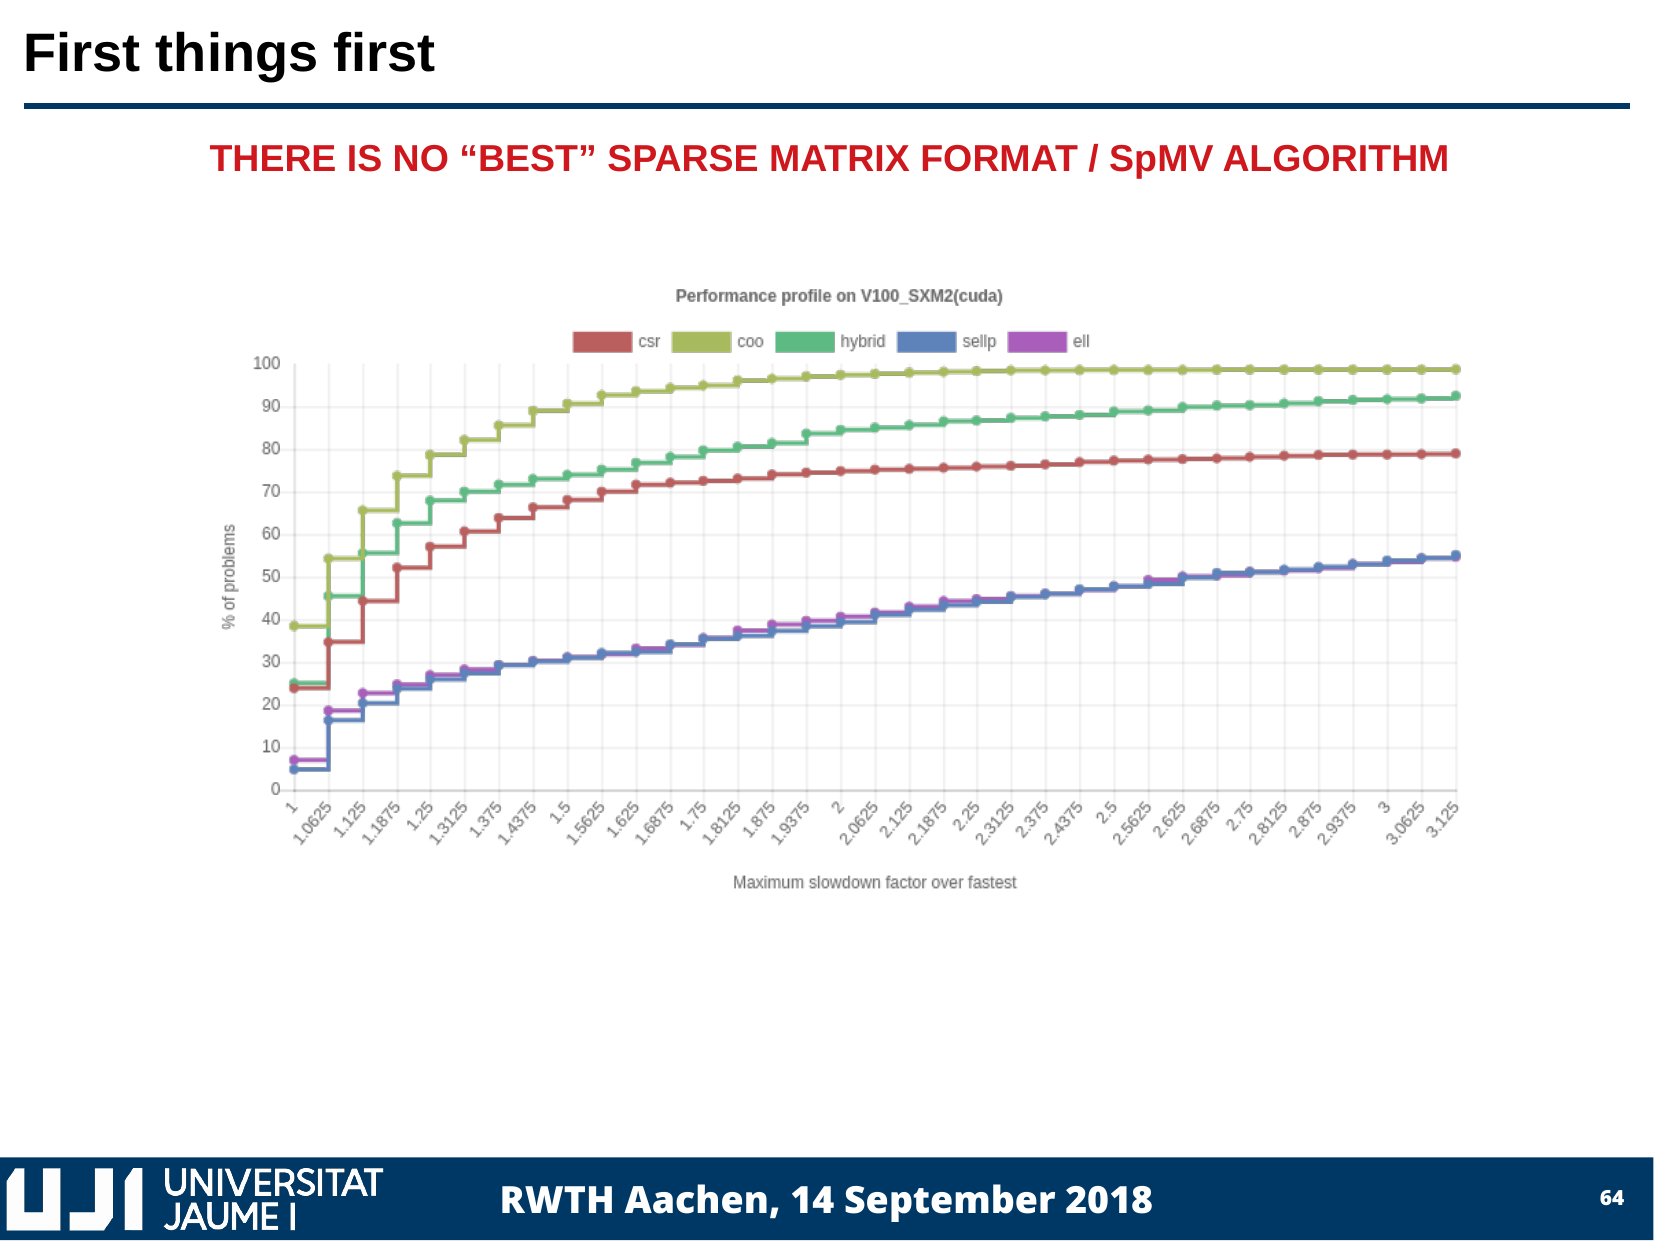

# First things first
THERE IS NO “BEST” SPARSE MATRIX FORMAT / SpMV ALGORITHM
RWTH Aachen, 14 September 2018
64